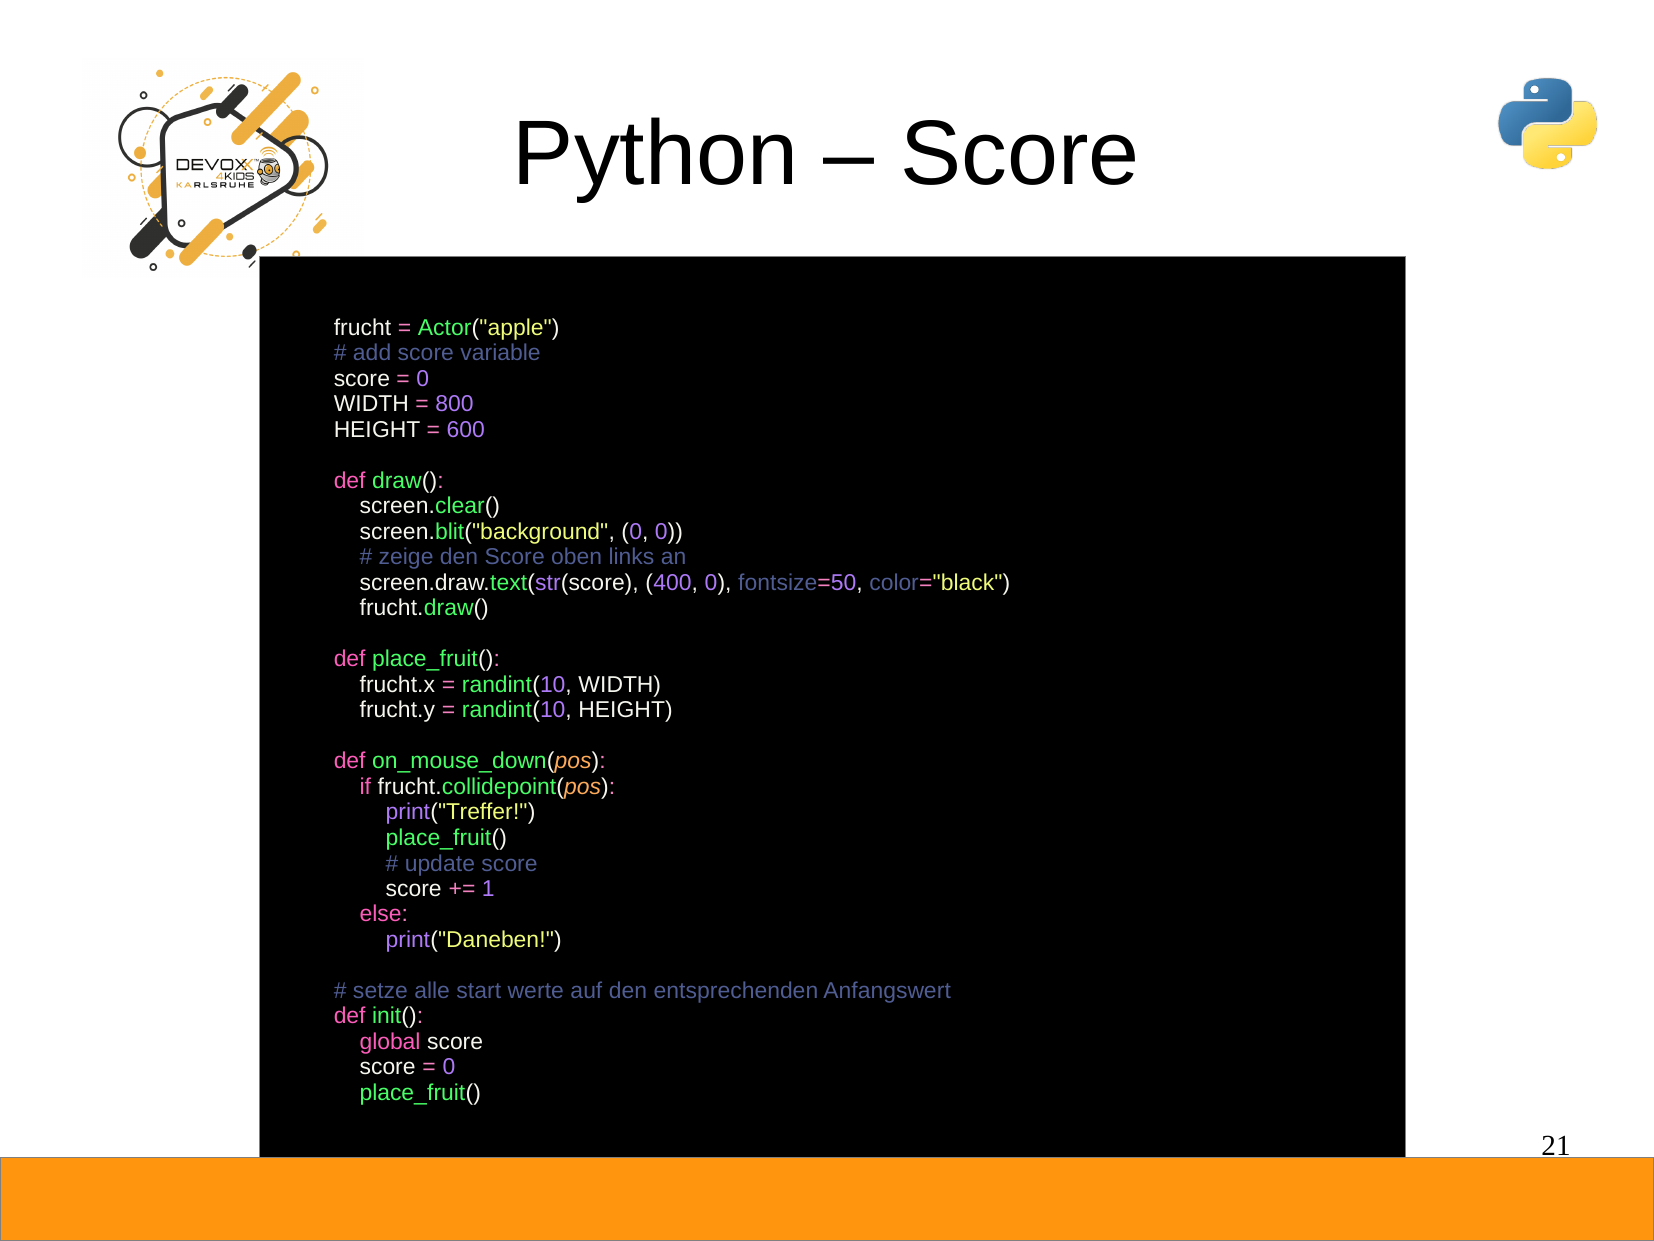

# Python – Score
frucht = Actor("apple")
# add score variable
score = 0
WIDTH = 800
HEIGHT = 600
def draw():
 screen.clear()
 screen.blit("background", (0, 0))
 # zeige den Score oben links an
 screen.draw.text(str(score), (400, 0), fontsize=50, color="black")
 frucht.draw()
def place_fruit():
 frucht.x = randint(10, WIDTH)
 frucht.y = randint(10, HEIGHT)
def on_mouse_down(pos):
 if frucht.collidepoint(pos):
 print("Treffer!")
 place_fruit()
 # update score
 score += 1
 else:
 print("Daneben!")
# setze alle start werte auf den entsprechenden Anfangswert
def init():
 global score
 score = 0
 place_fruit()
21